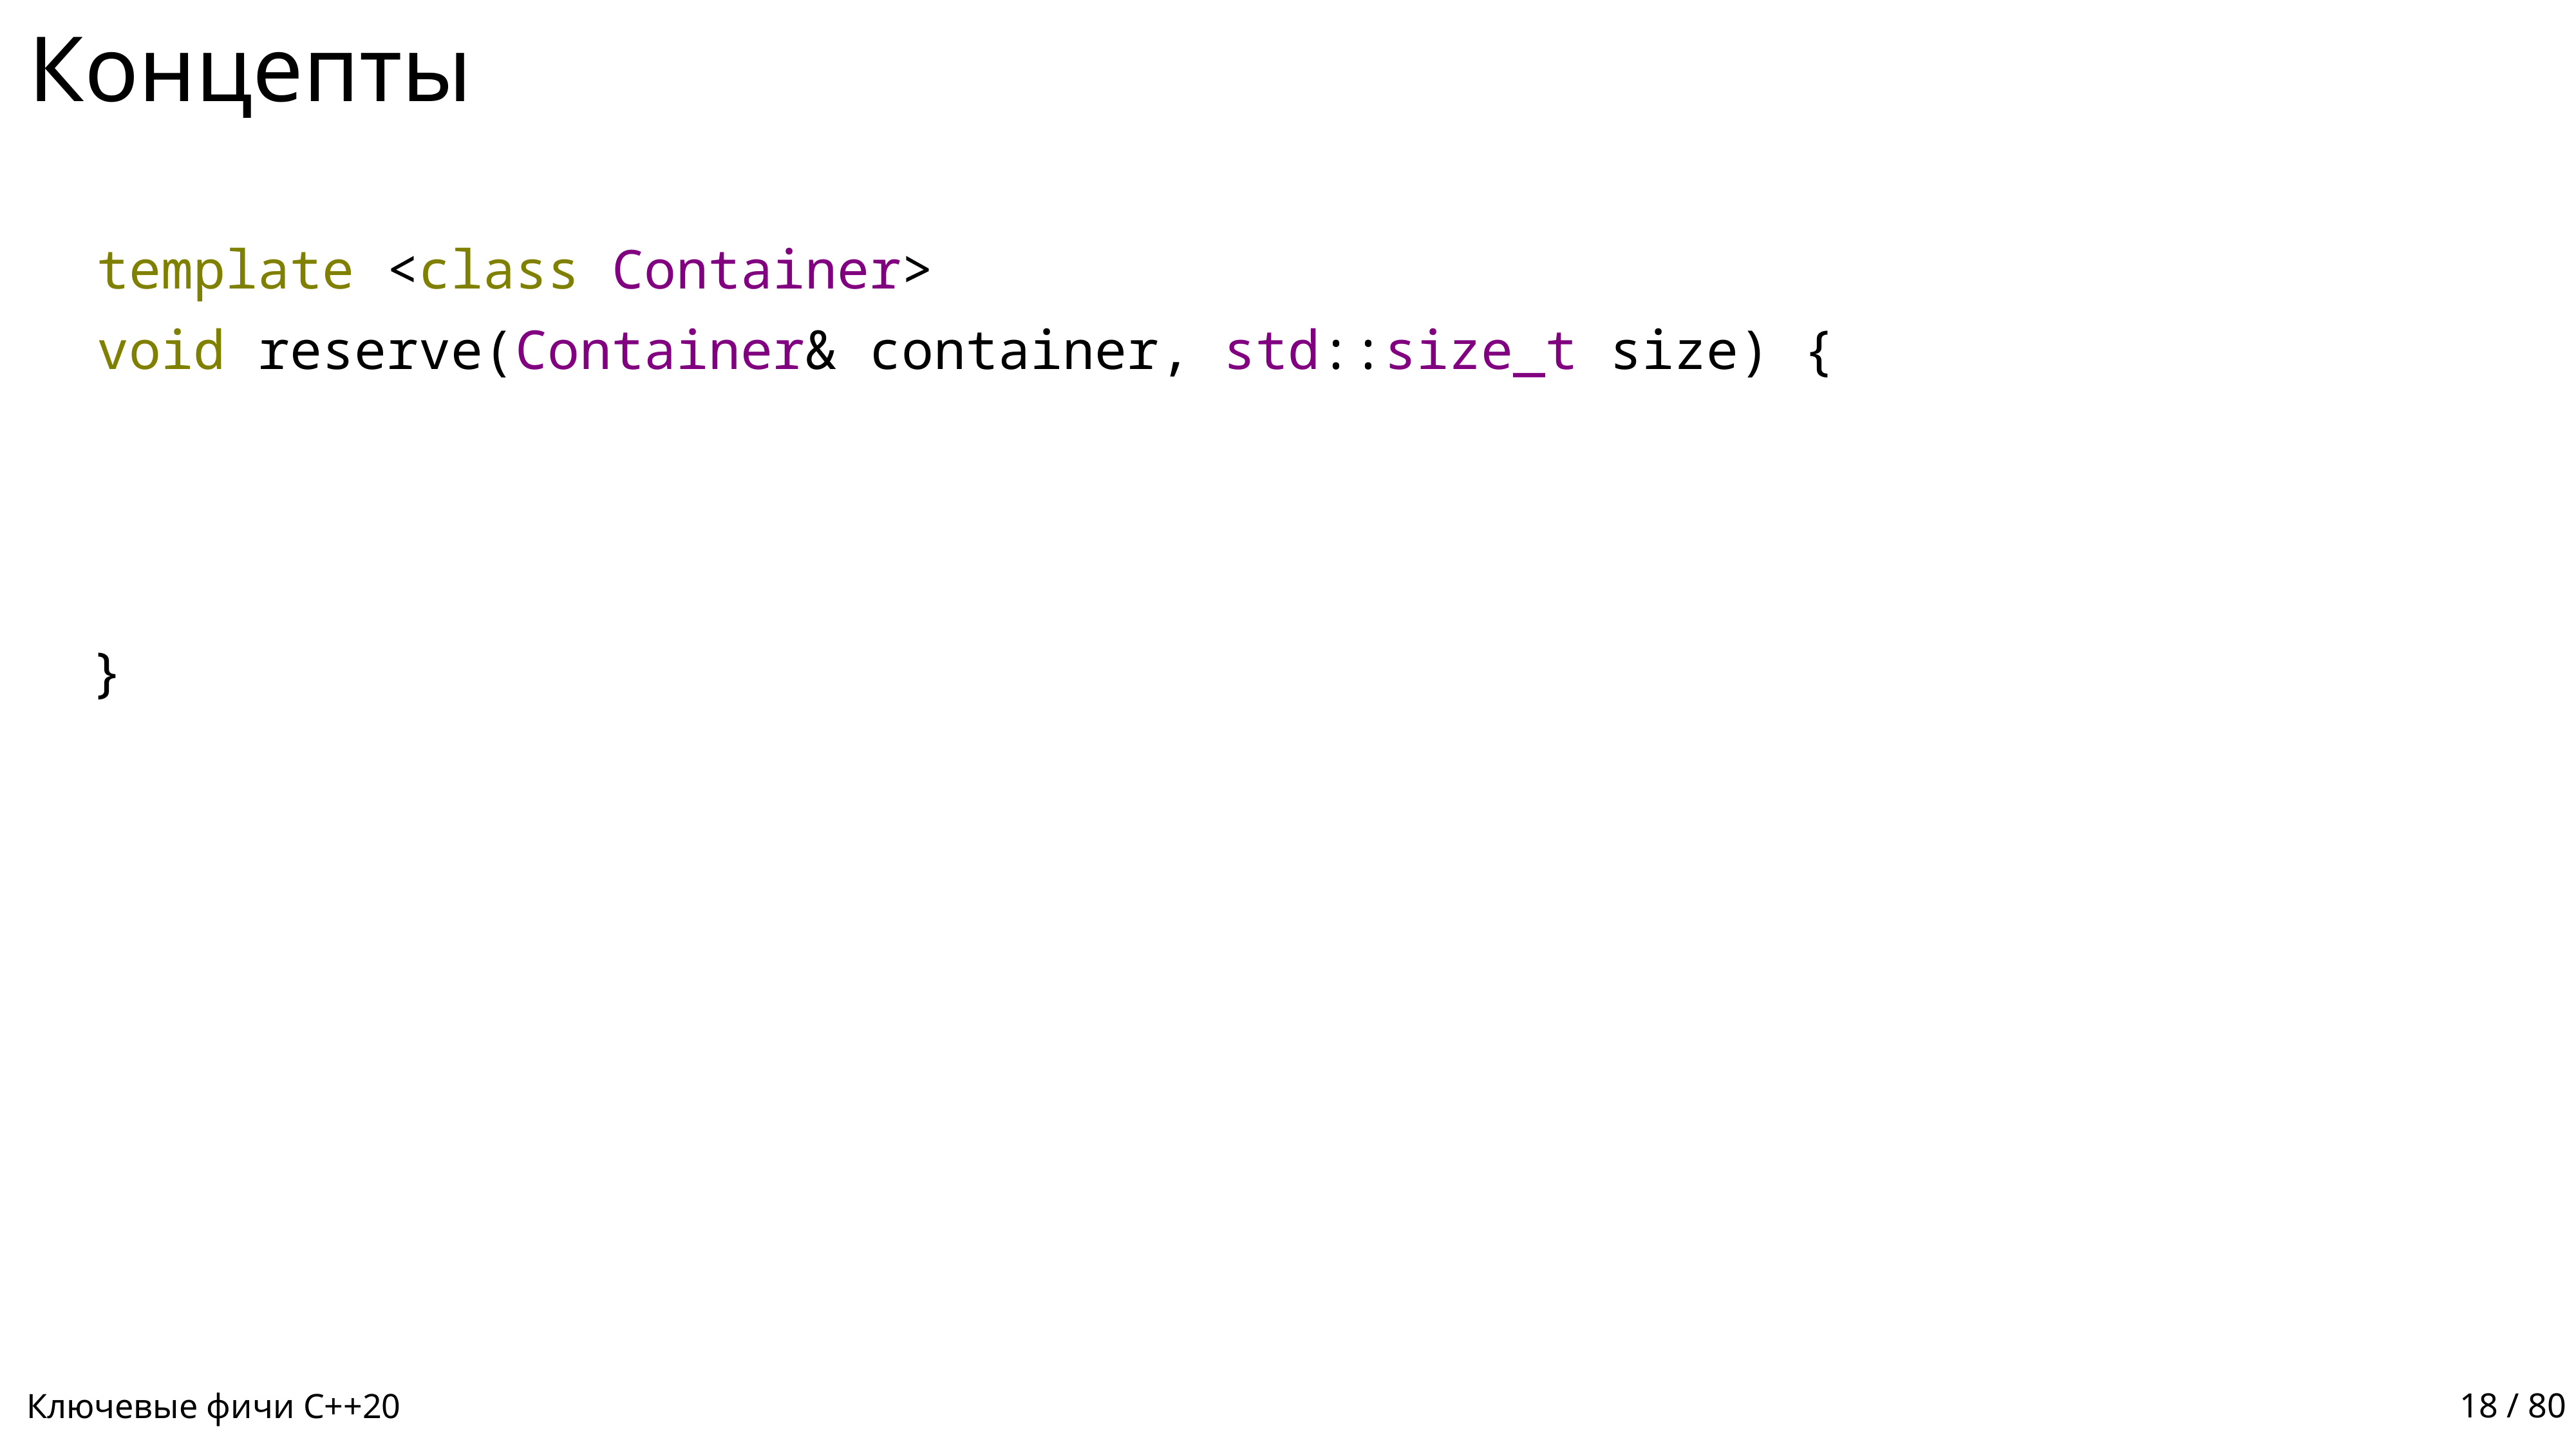

# Концепты
template <class Container>
void reserve(Container& container, std::size_t size) {
}
Ключевые фичи С++20